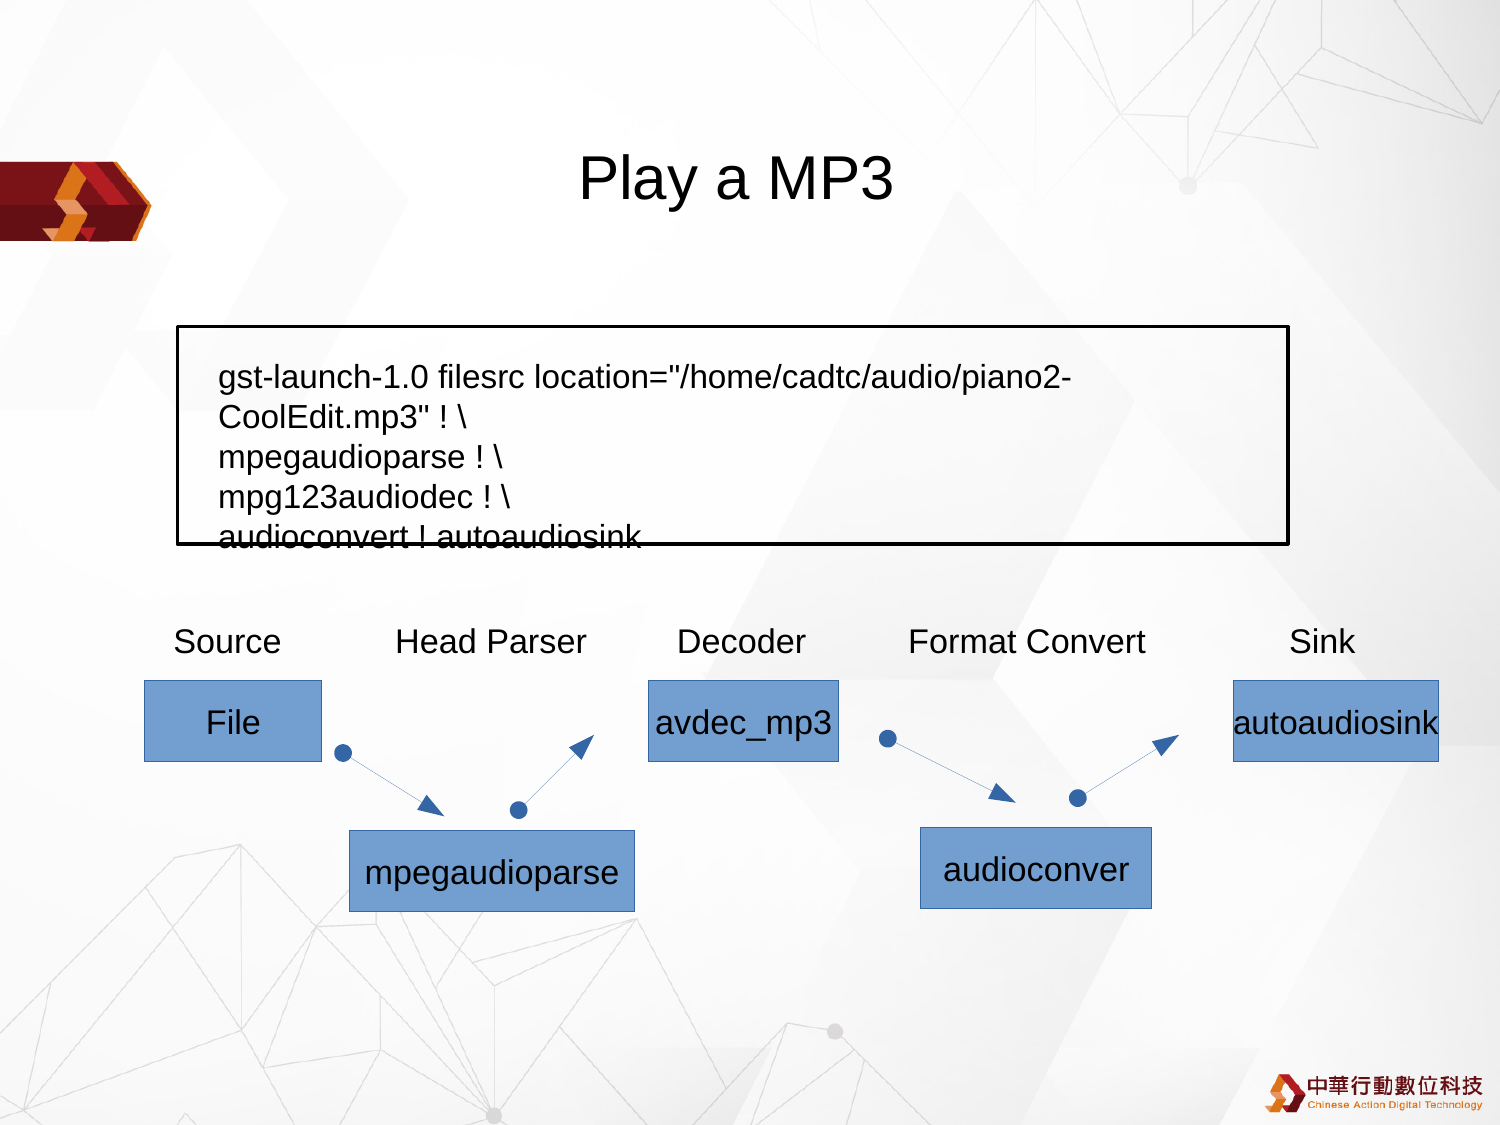

# Play a MP3
gst-launch-1.0 filesrc location="/home/cadtc/audio/piano2-CoolEdit.mp3" ! \
mpegaudioparse ! \
mpg123audiodec ! \
audioconvert ! autoaudiosink
Source
Head Parser
Decoder
Format Convert
Sink
File
avdec_mp3
autoaudiosink
audioconver
mpegaudioparse